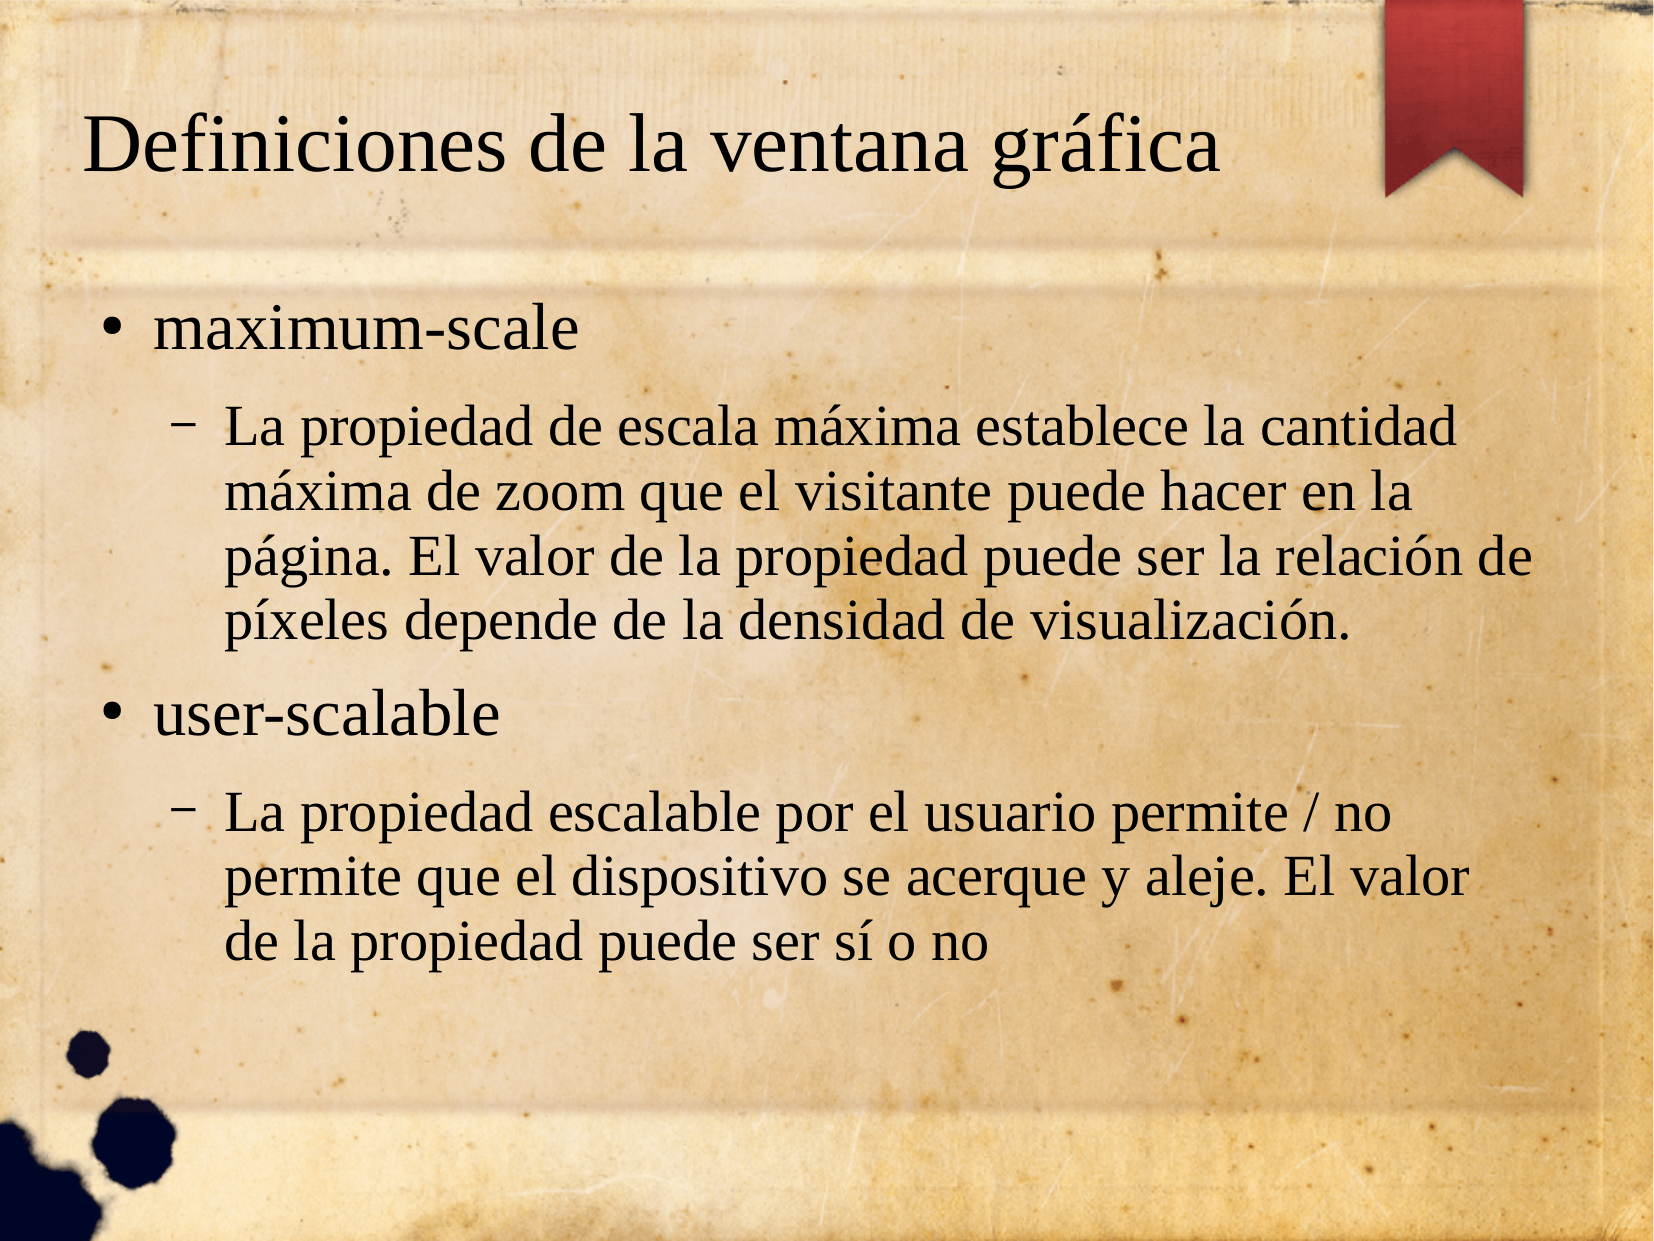

# Definiciones de la ventana gráfica
maximum-scale
La propiedad de escala máxima establece la cantidad máxima de zoom que el visitante puede hacer en la página. El valor de la propiedad puede ser la relación de píxeles depende de la densidad de visualización.
user-scalable
La propiedad escalable por el usuario permite / no permite que el dispositivo se acerque y aleje. El valor de la propiedad puede ser sí o no